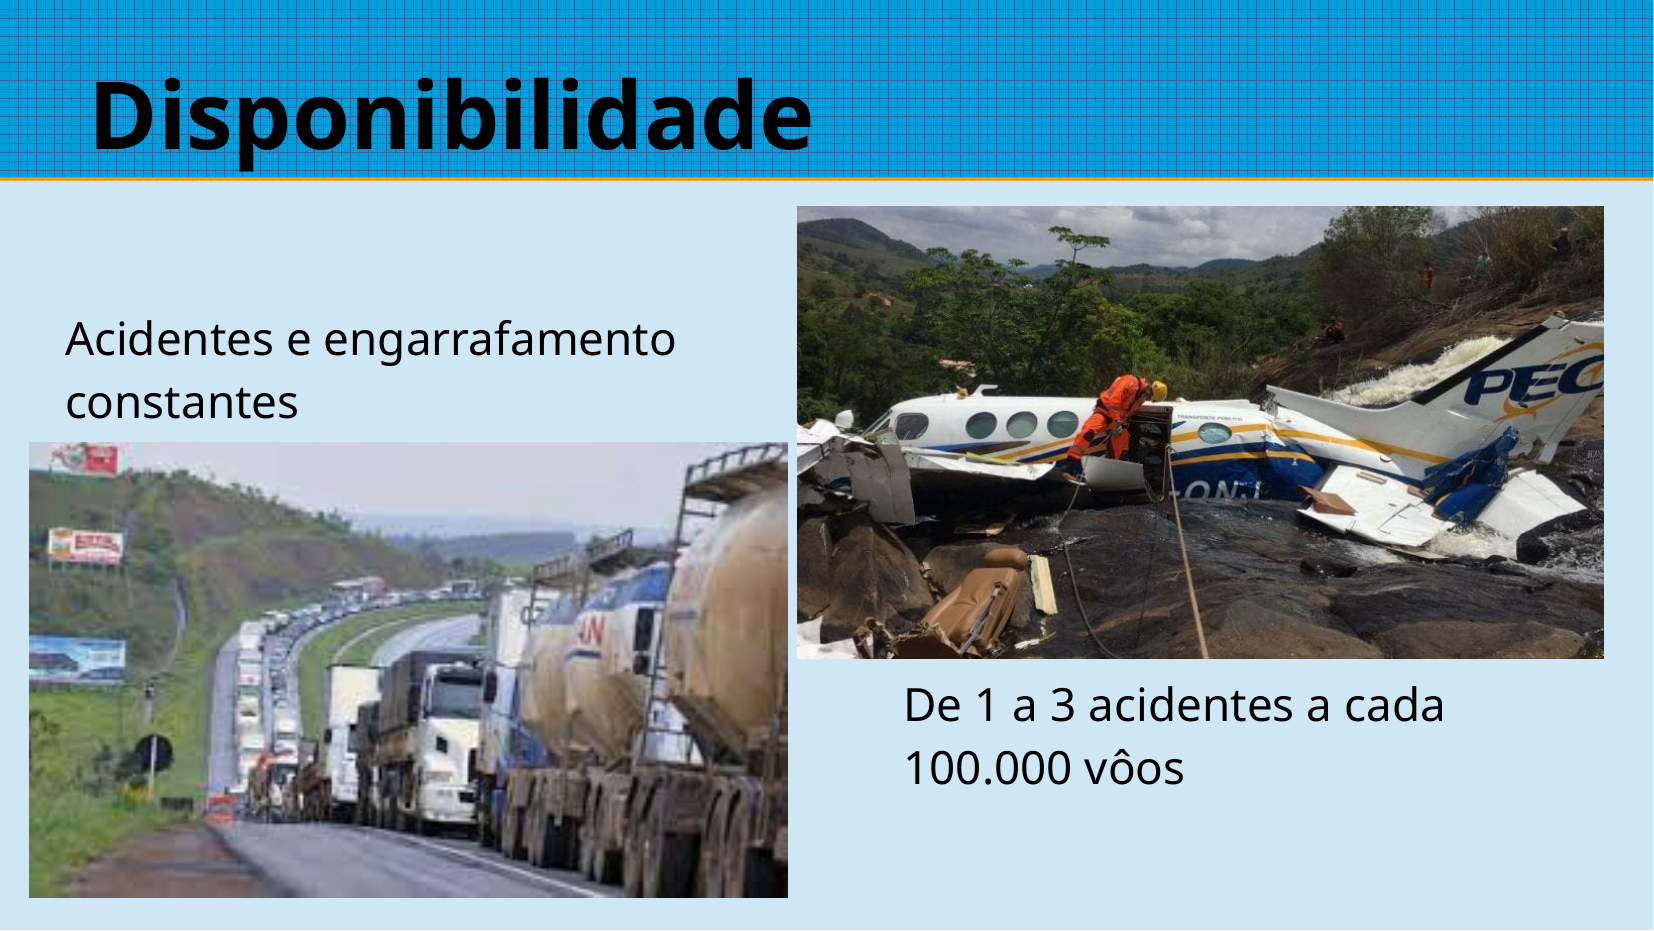

# Disponibilidade
Acidentes e engarrafamento constantes
De 1 a 3 acidentes a cada 100.000 vôos